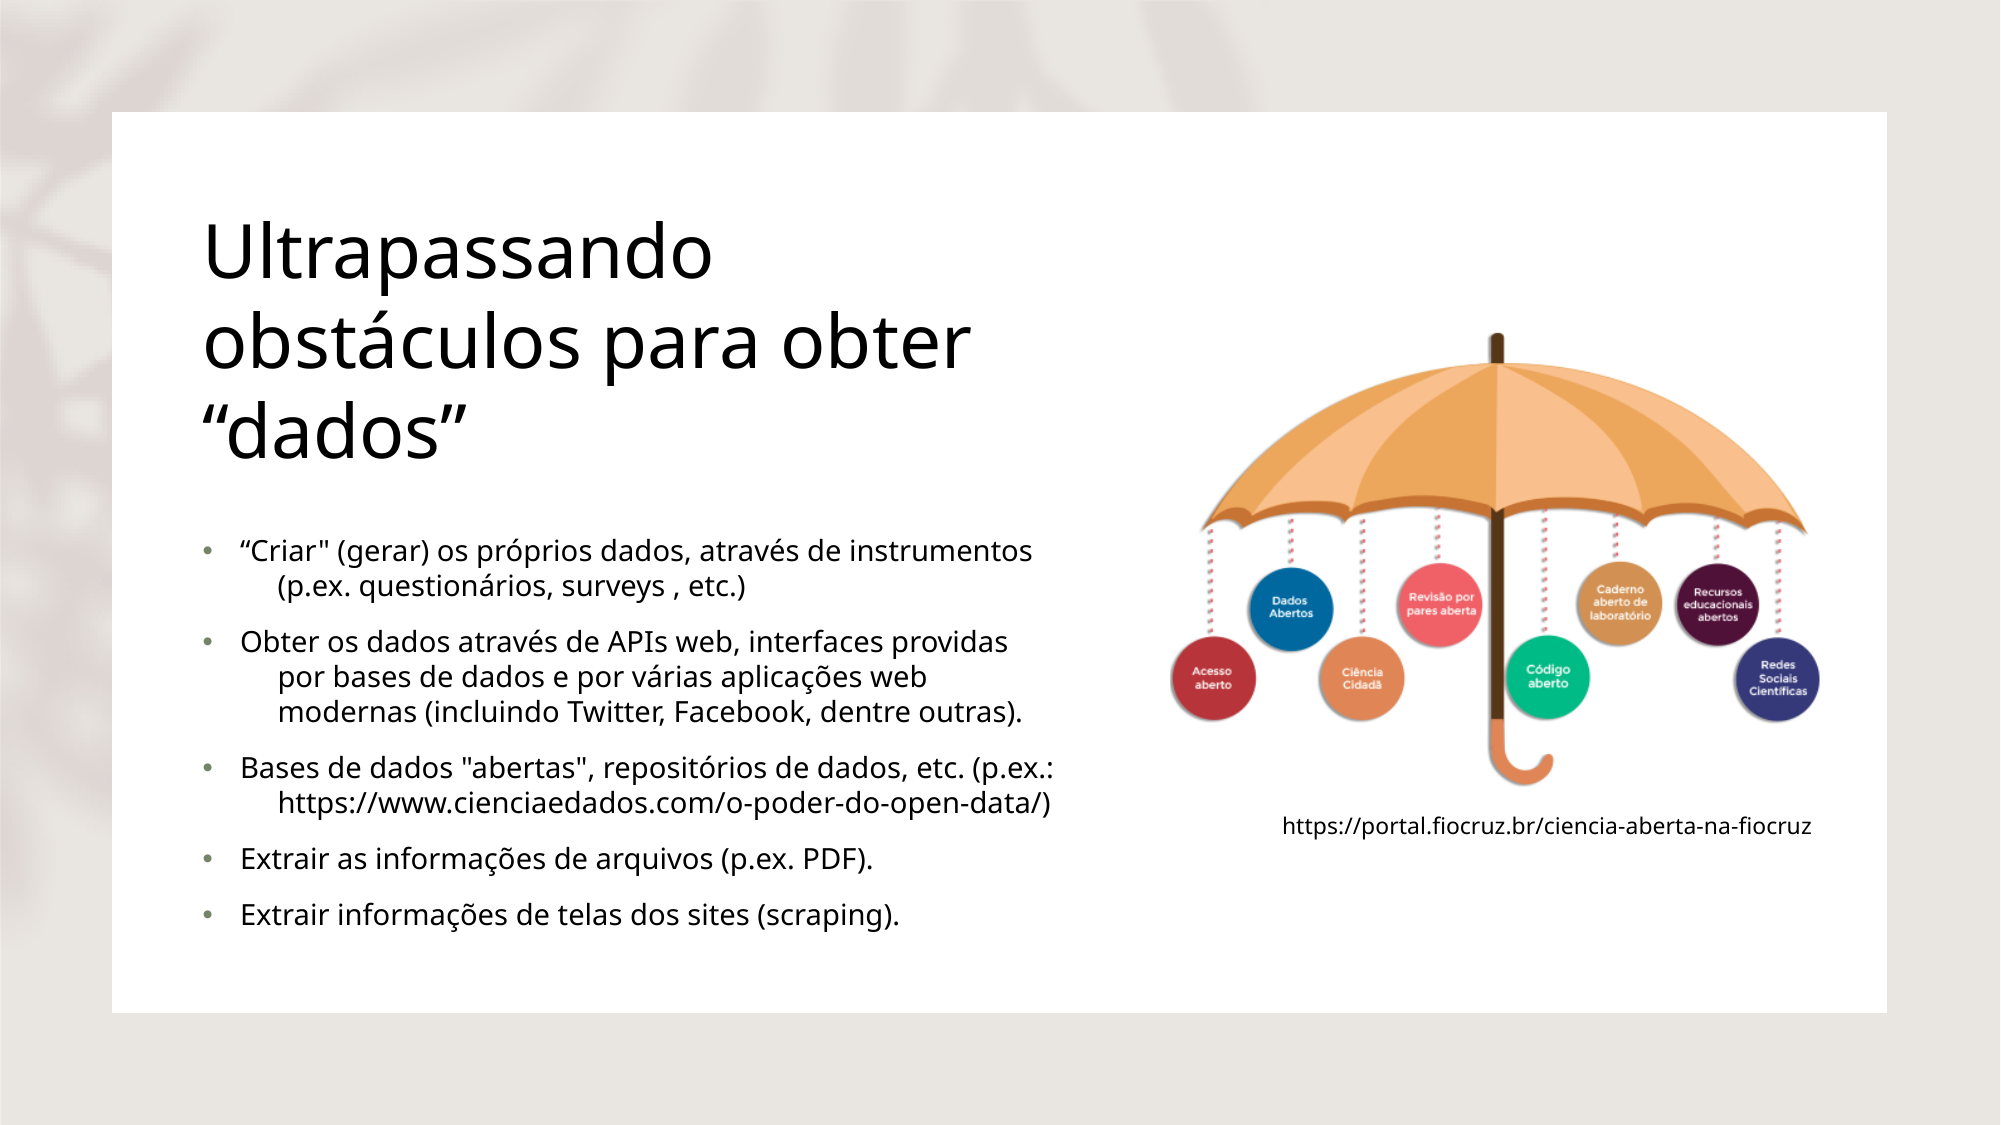

# Ultrapassando obstáculos para obter “dados”
“Criar" (gerar) os próprios dados, através de instrumentos (p.ex. questionários, surveys , etc.)
Obter os dados através de APIs web, interfaces providas por bases de dados e por várias aplicações web modernas (incluindo Twitter, Facebook, dentre outras).
Bases de dados "abertas", repositórios de dados, etc. (p.ex.: https://www.cienciaedados.com/o-poder-do-open-data/)
Extrair as informações de arquivos (p.ex. PDF).
Extrair informações de telas dos sites (scraping).
https://portal.fiocruz.br/ciencia-aberta-na-fiocruz